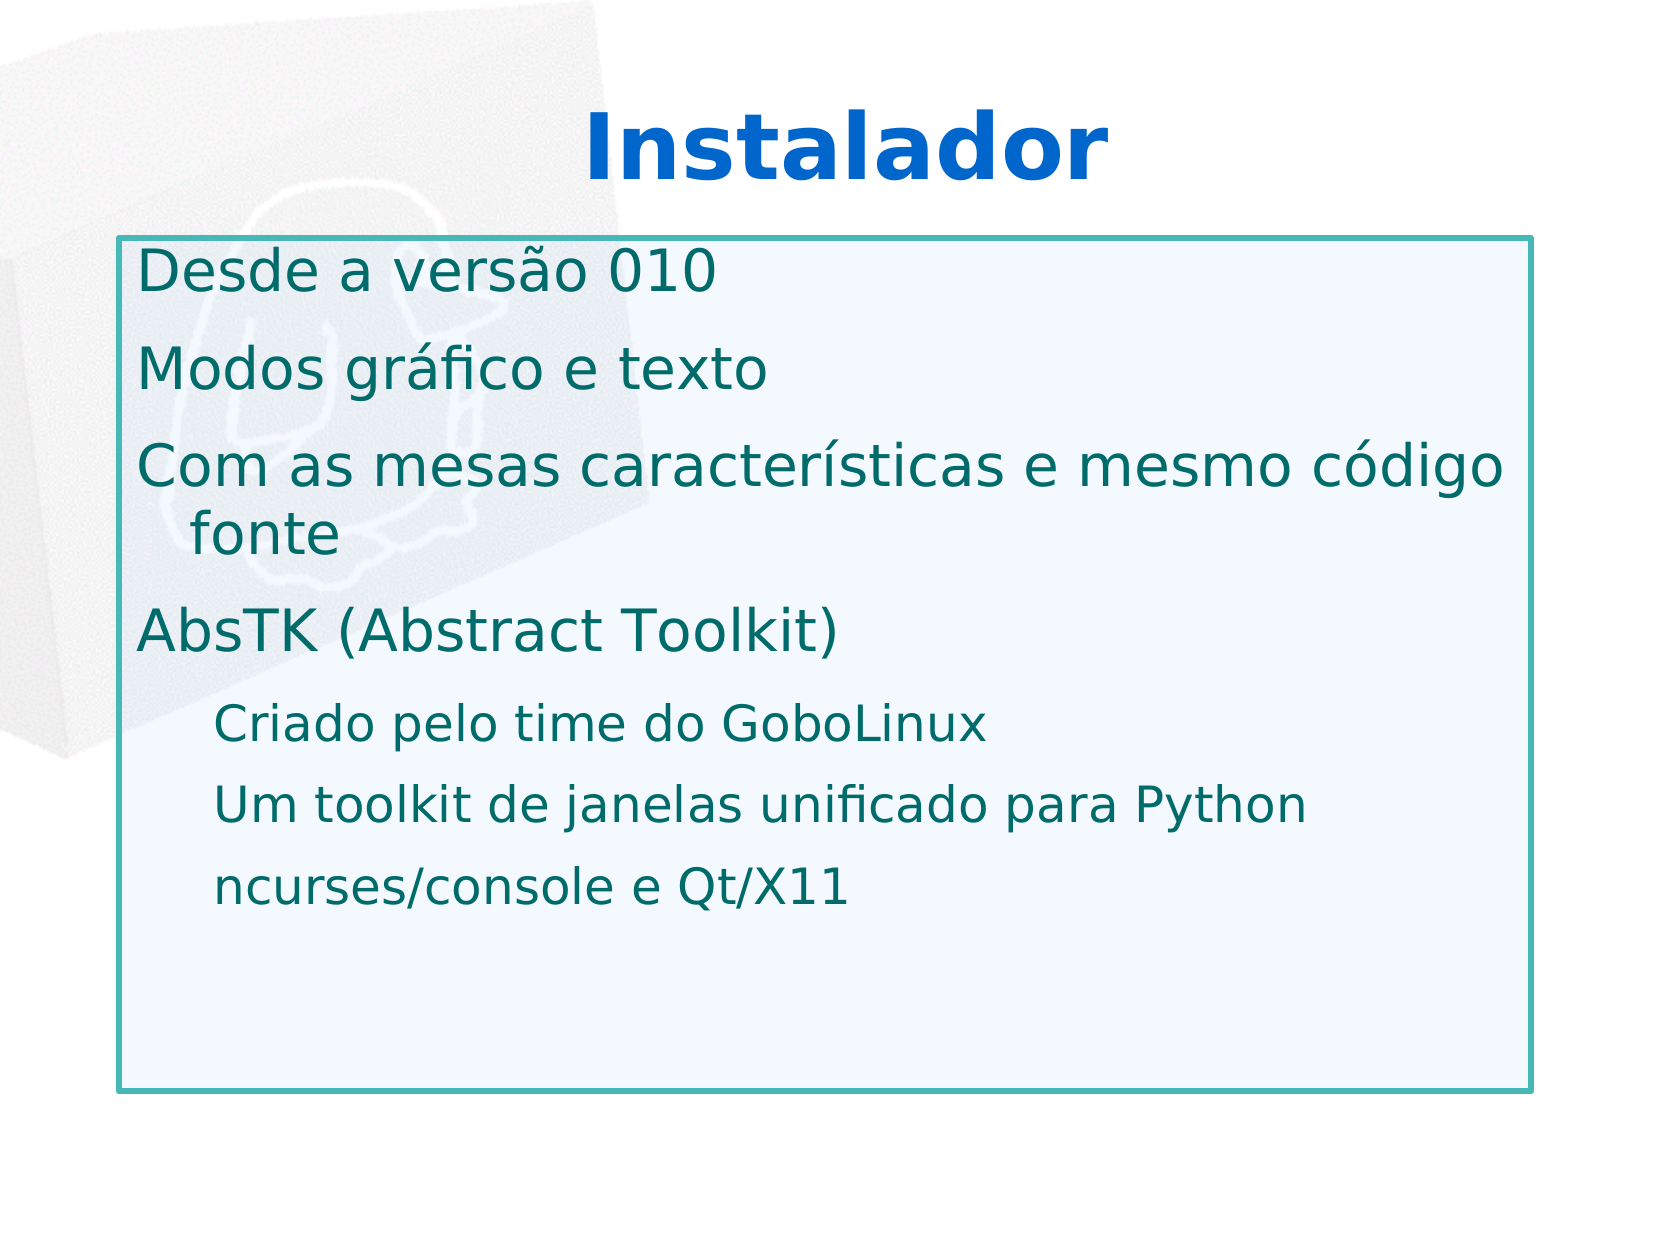

# Instalador
Desde a versão 010
Modos gráfico e texto
Com as mesas características e mesmo código fonte
AbsTK (Abstract Toolkit)
Criado pelo time do GoboLinux
Um toolkit de janelas unificado para Python
ncurses/console e Qt/X11